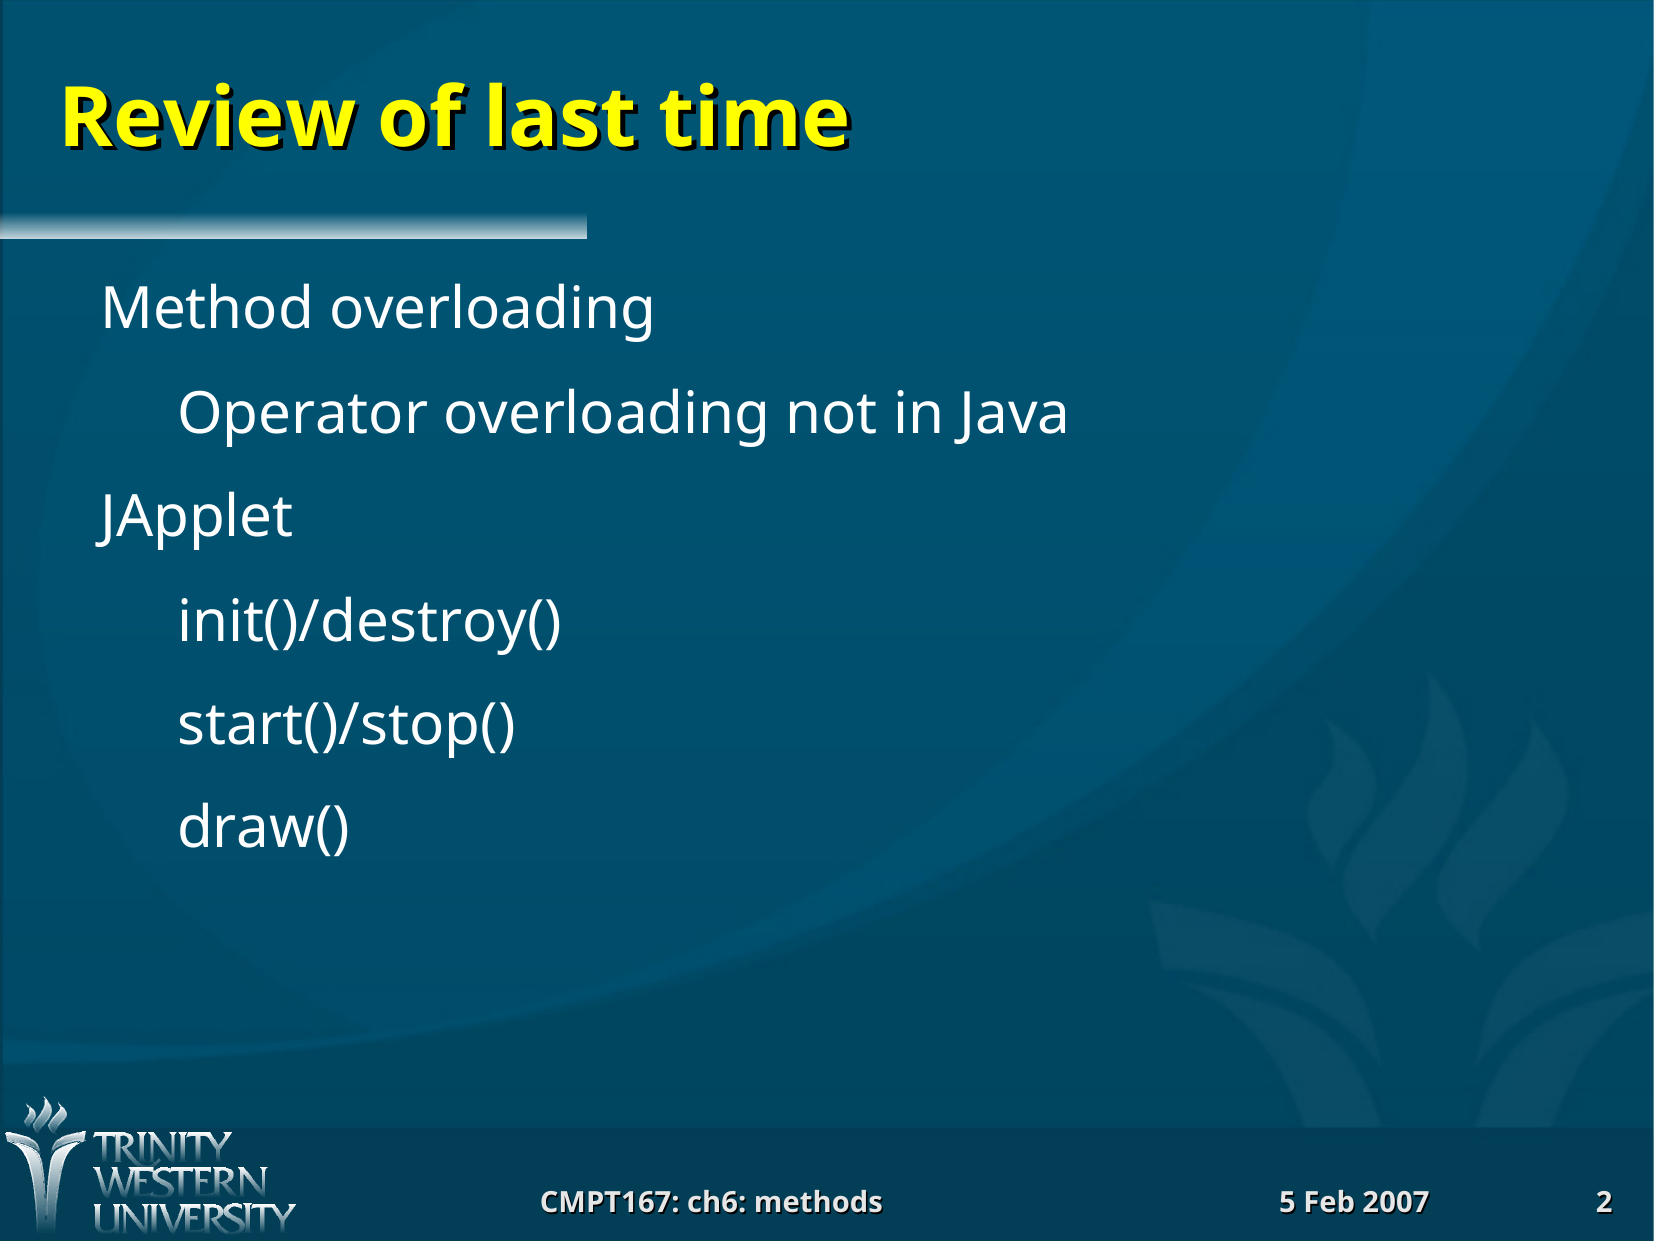

# Review of last time
Method overloading
Operator overloading not in Java
JApplet
init()/destroy()
start()/stop()
draw()
CMPT167: ch6: methods
5 Feb 2007
2